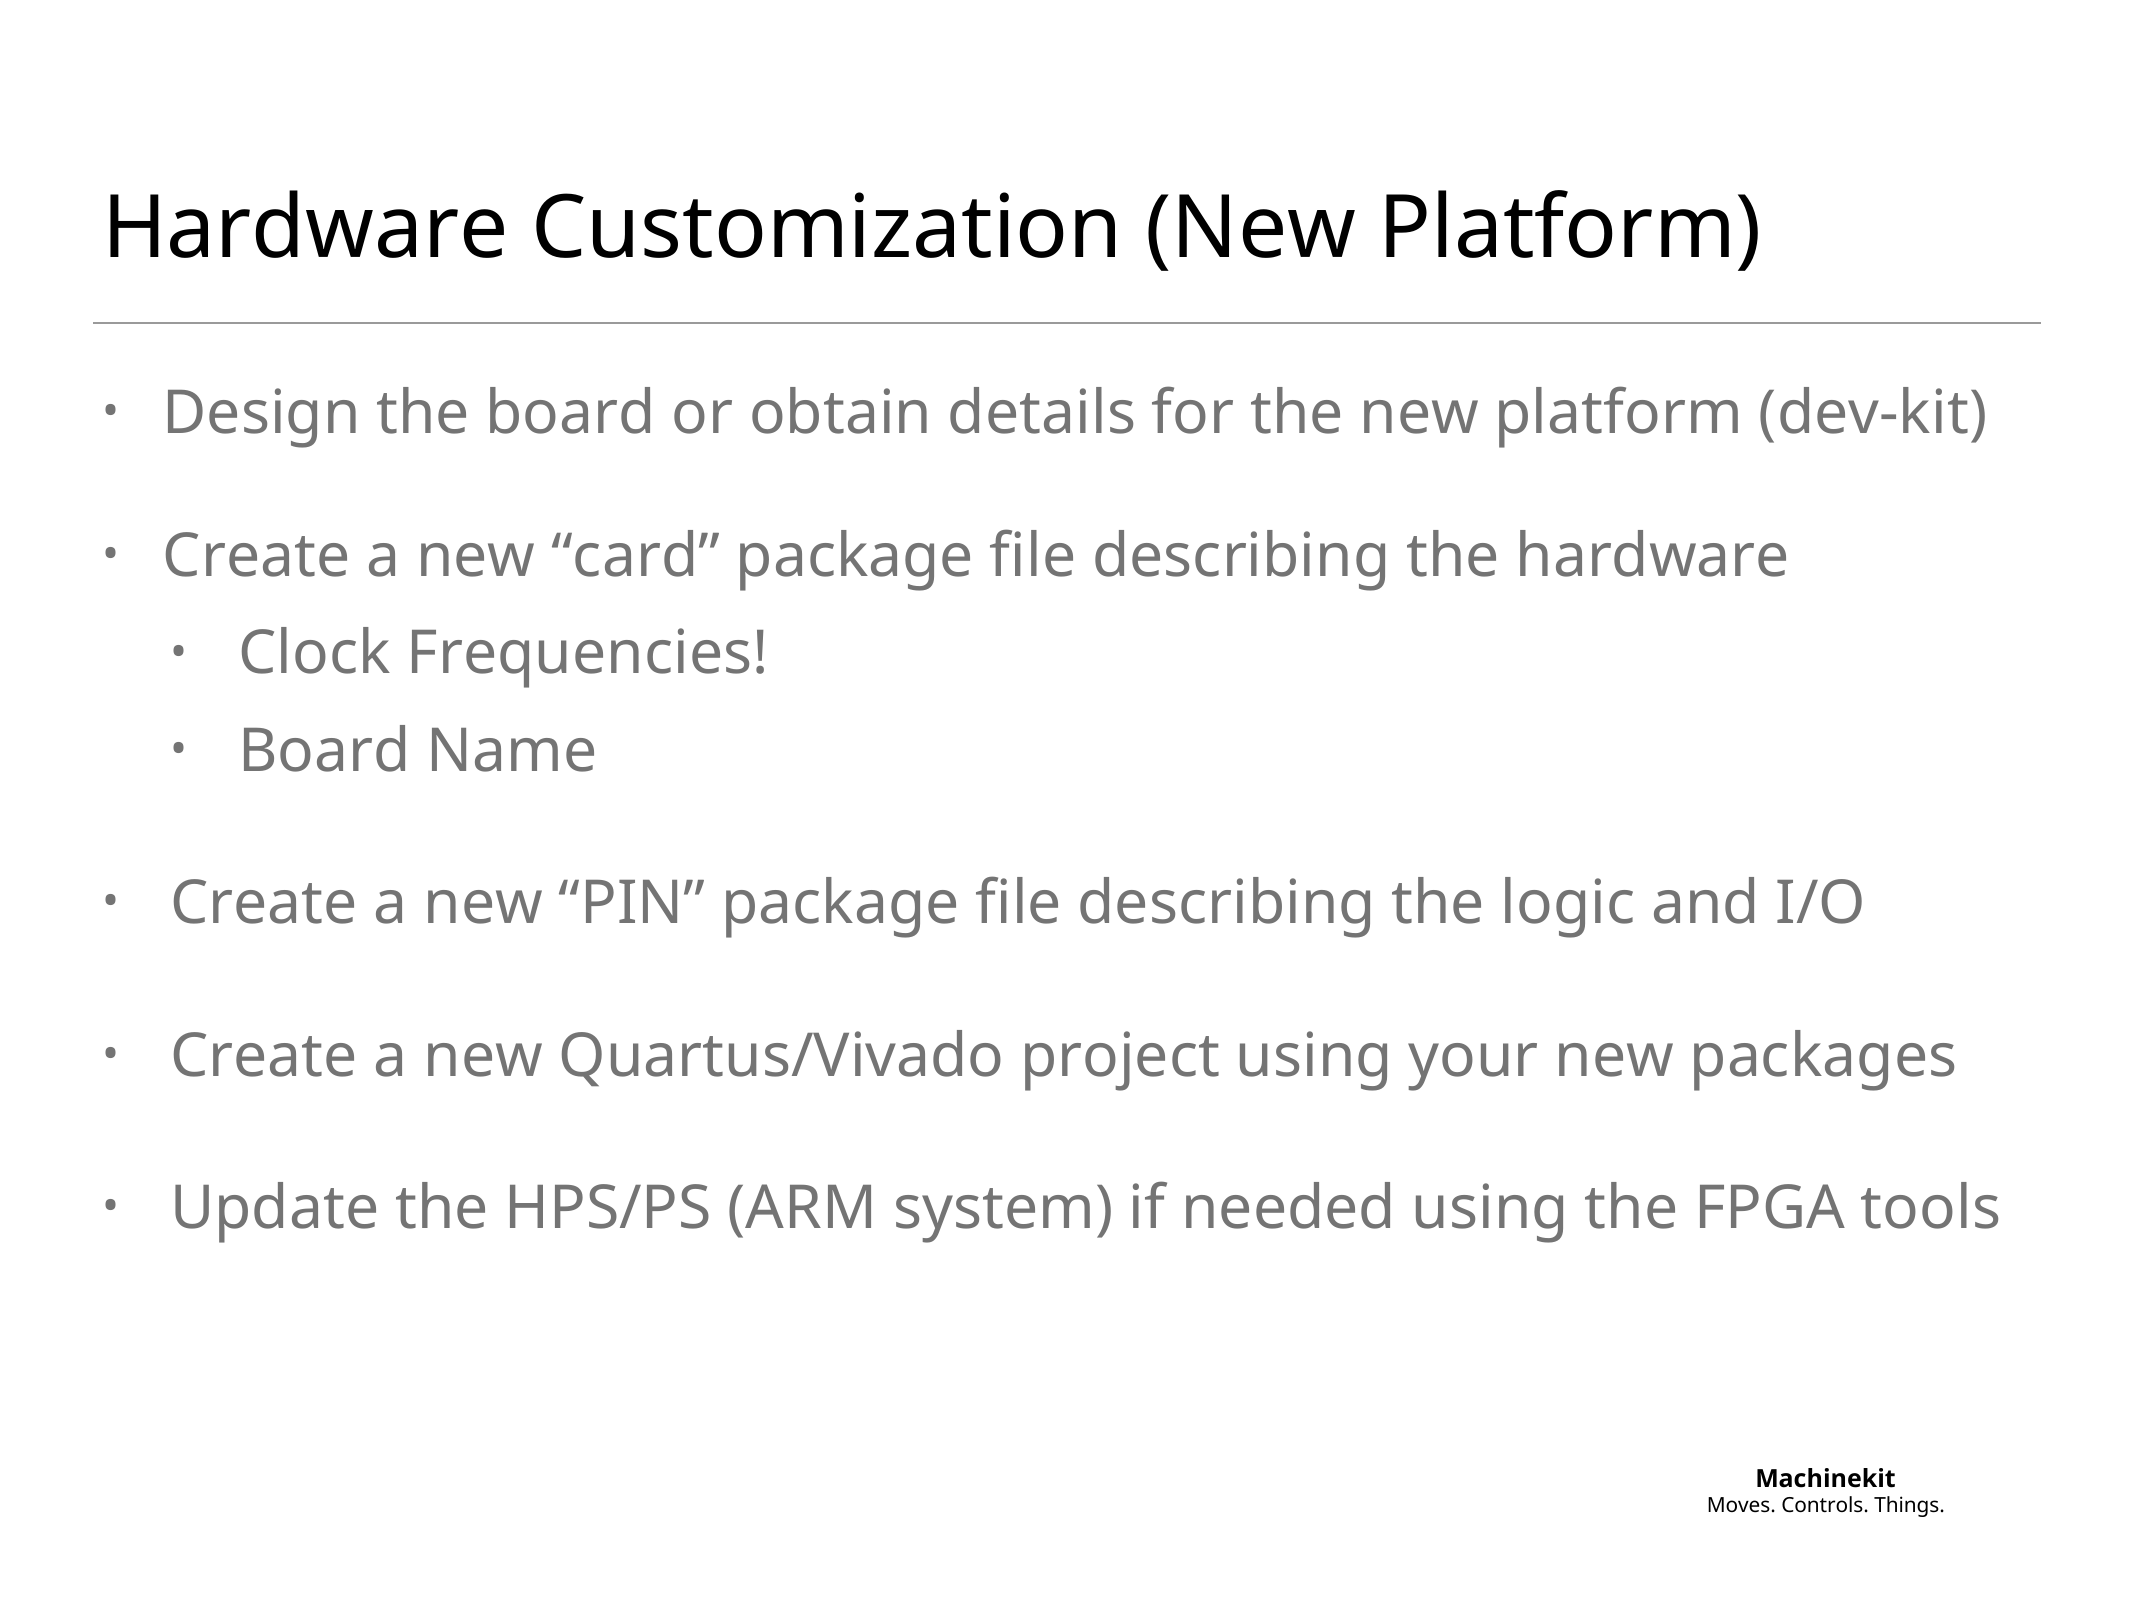

# Hardware Customization (New Platform)
Design the board or obtain details for the new platform (dev-kit)
Create a new “card” package file describing the hardware
Clock Frequencies!
Board Name
Create a new “PIN” package file describing the logic and I/O
Create a new Quartus/Vivado project using your new packages
Update the HPS/PS (ARM system) if needed using the FPGA tools